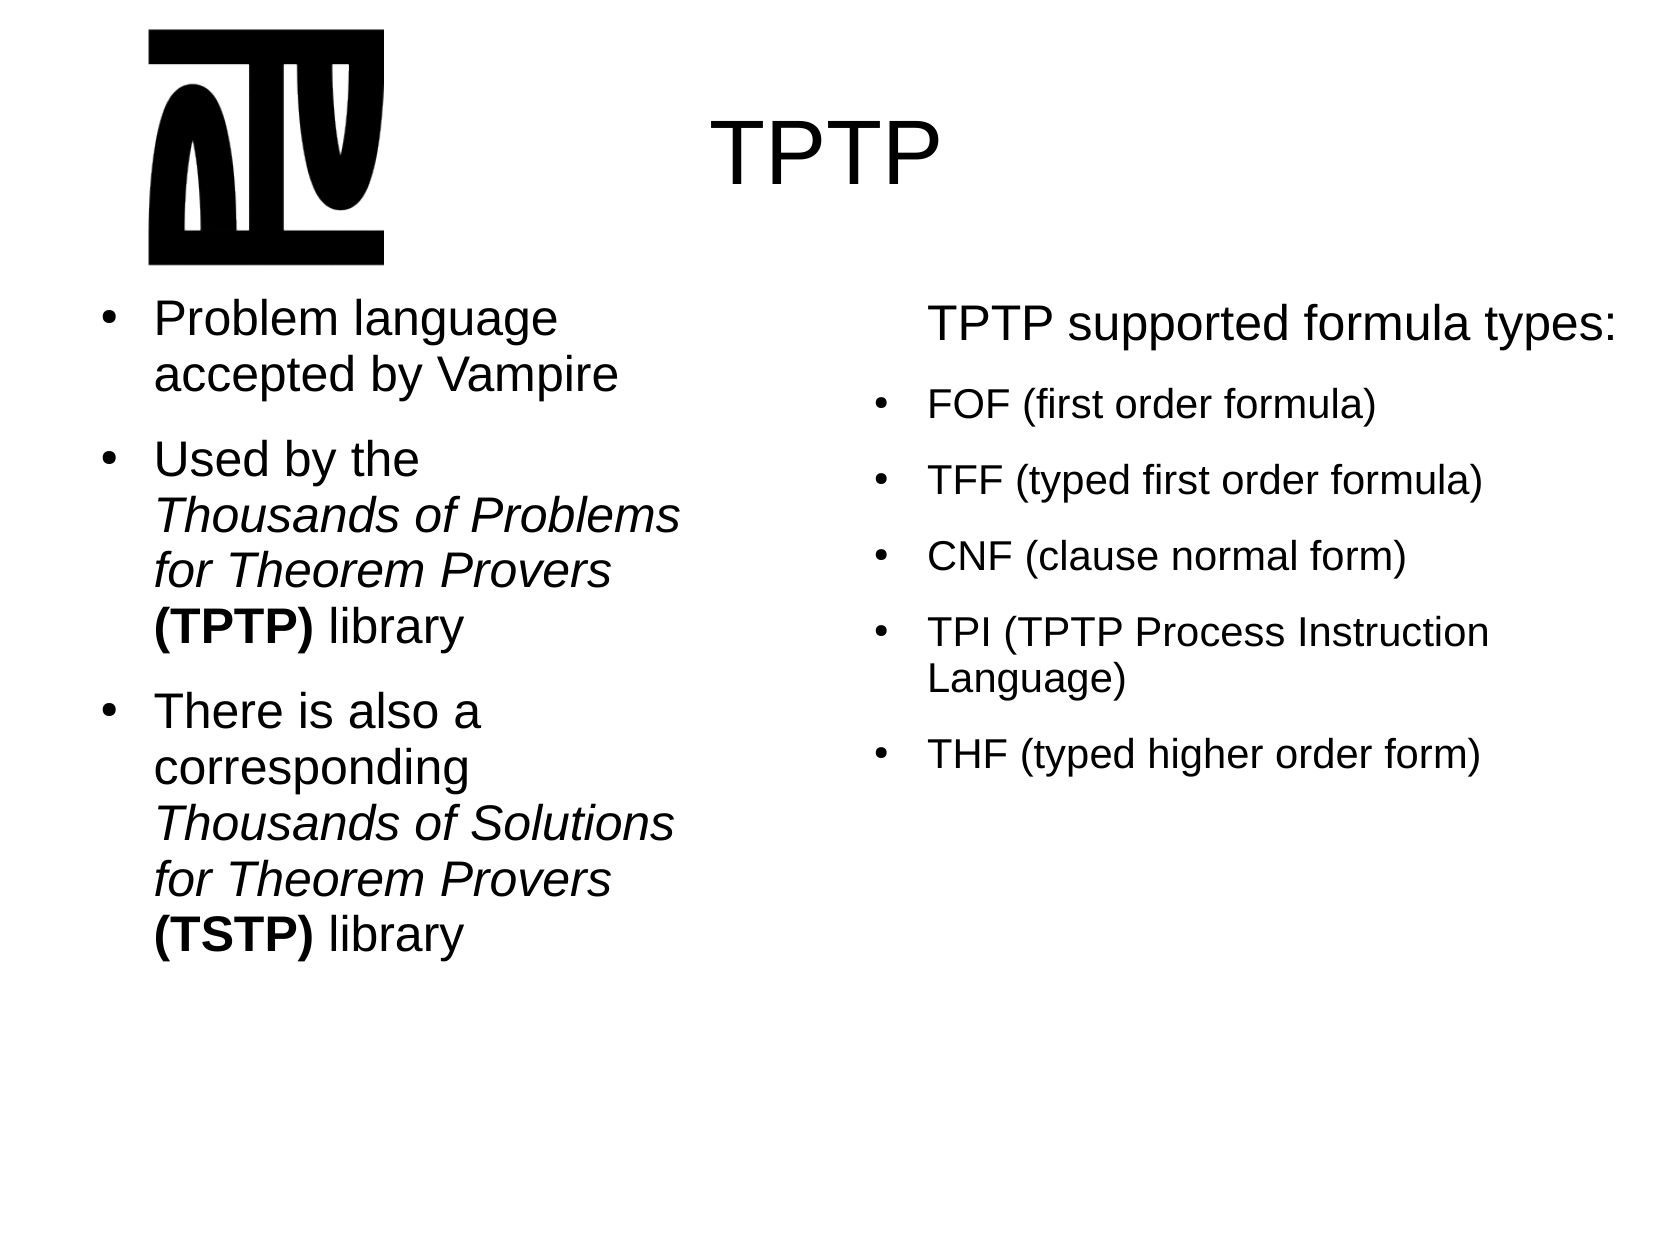

# TPTP
Problem language accepted by Vampire
Used by the
Thousands of Problems for Theorem Provers (TPTP) library
There is also a corresponding Thousands of Solutions for Theorem Provers (TSTP) library
TPTP supported formula types:
FOF (first order formula)
TFF (typed first order formula)
CNF (clause normal form)
TPI (TPTP Process Instruction Language)
THF (typed higher order form)